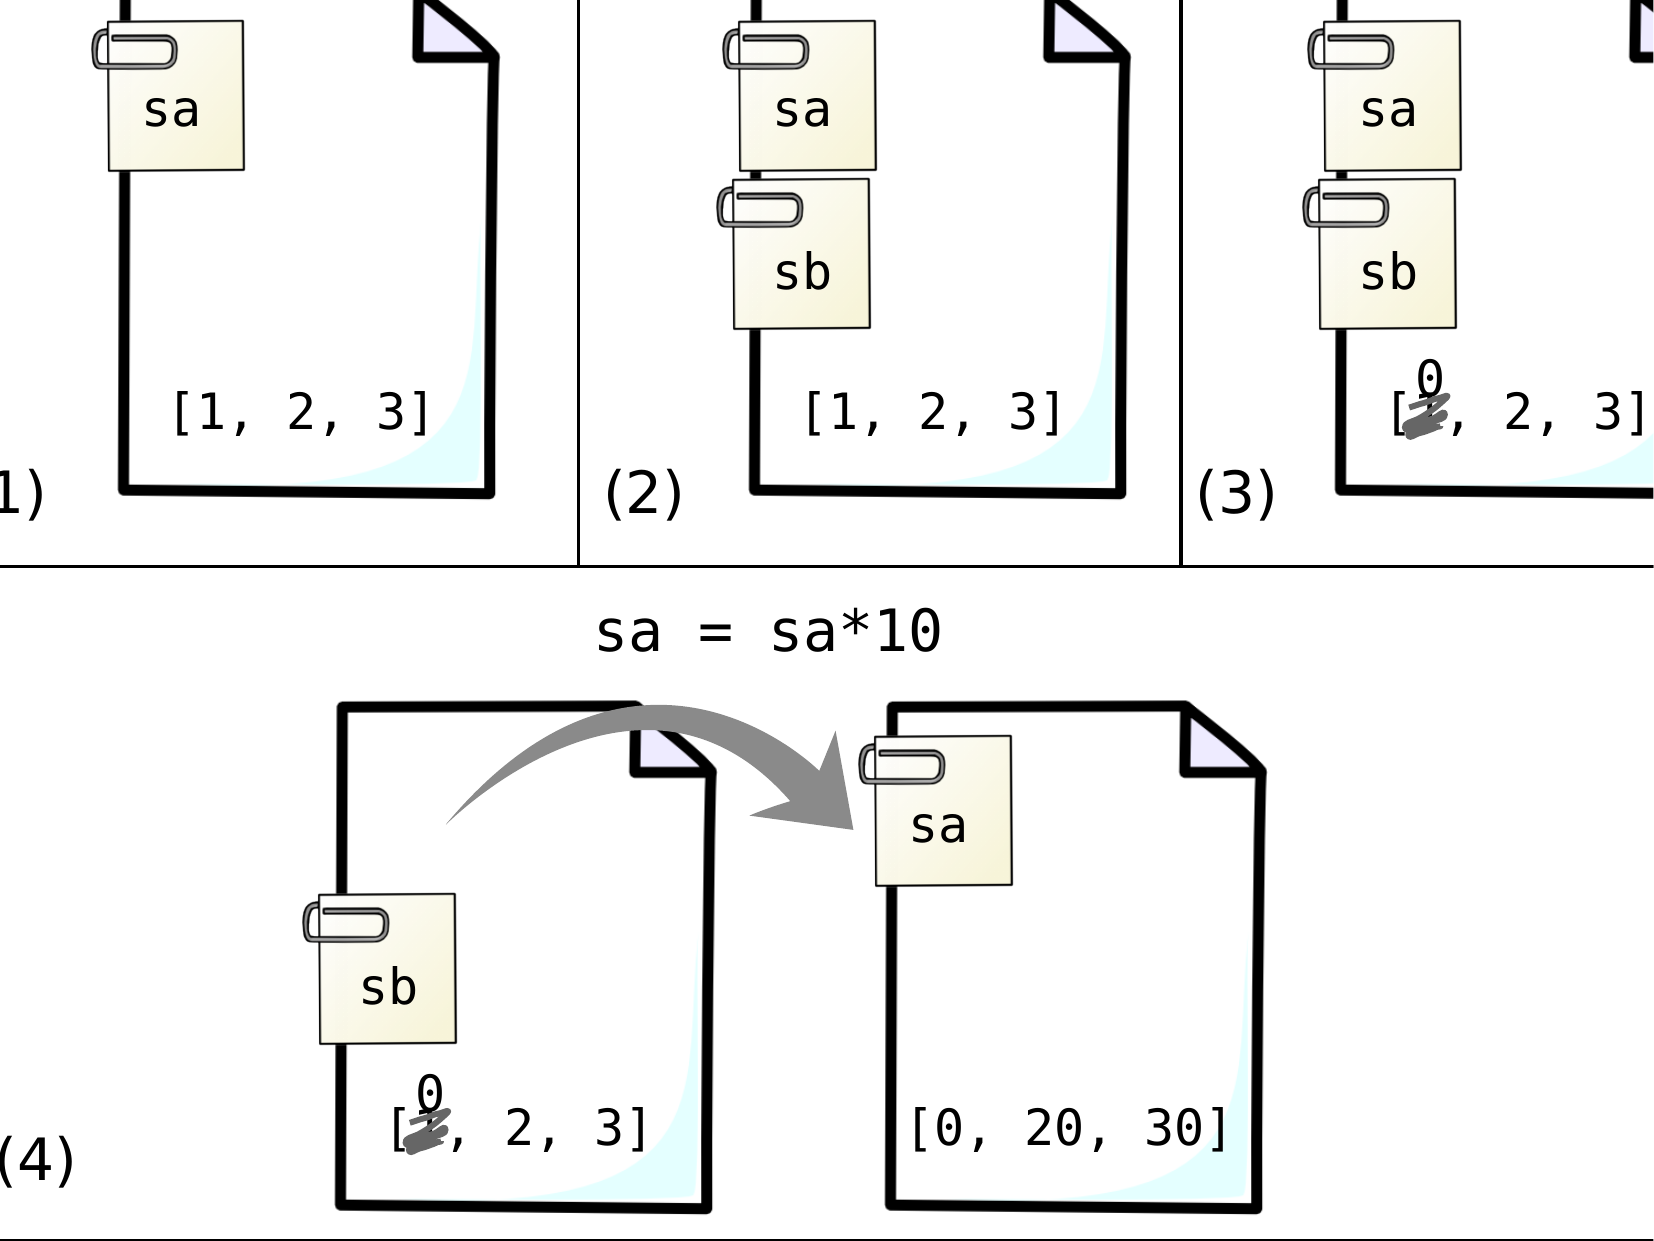

sa = [1, 2, 3]
sb = sa
sa[1] = 0
sa
sa
sa
sb
sb
0
[1, 2, 3]
[1, 2, 3]
[1, 2, 3]
(1)
(2)
(3)
sa = sa*10
sa
sb
0
[1, 2, 3]
[0, 20, 30]
(4)